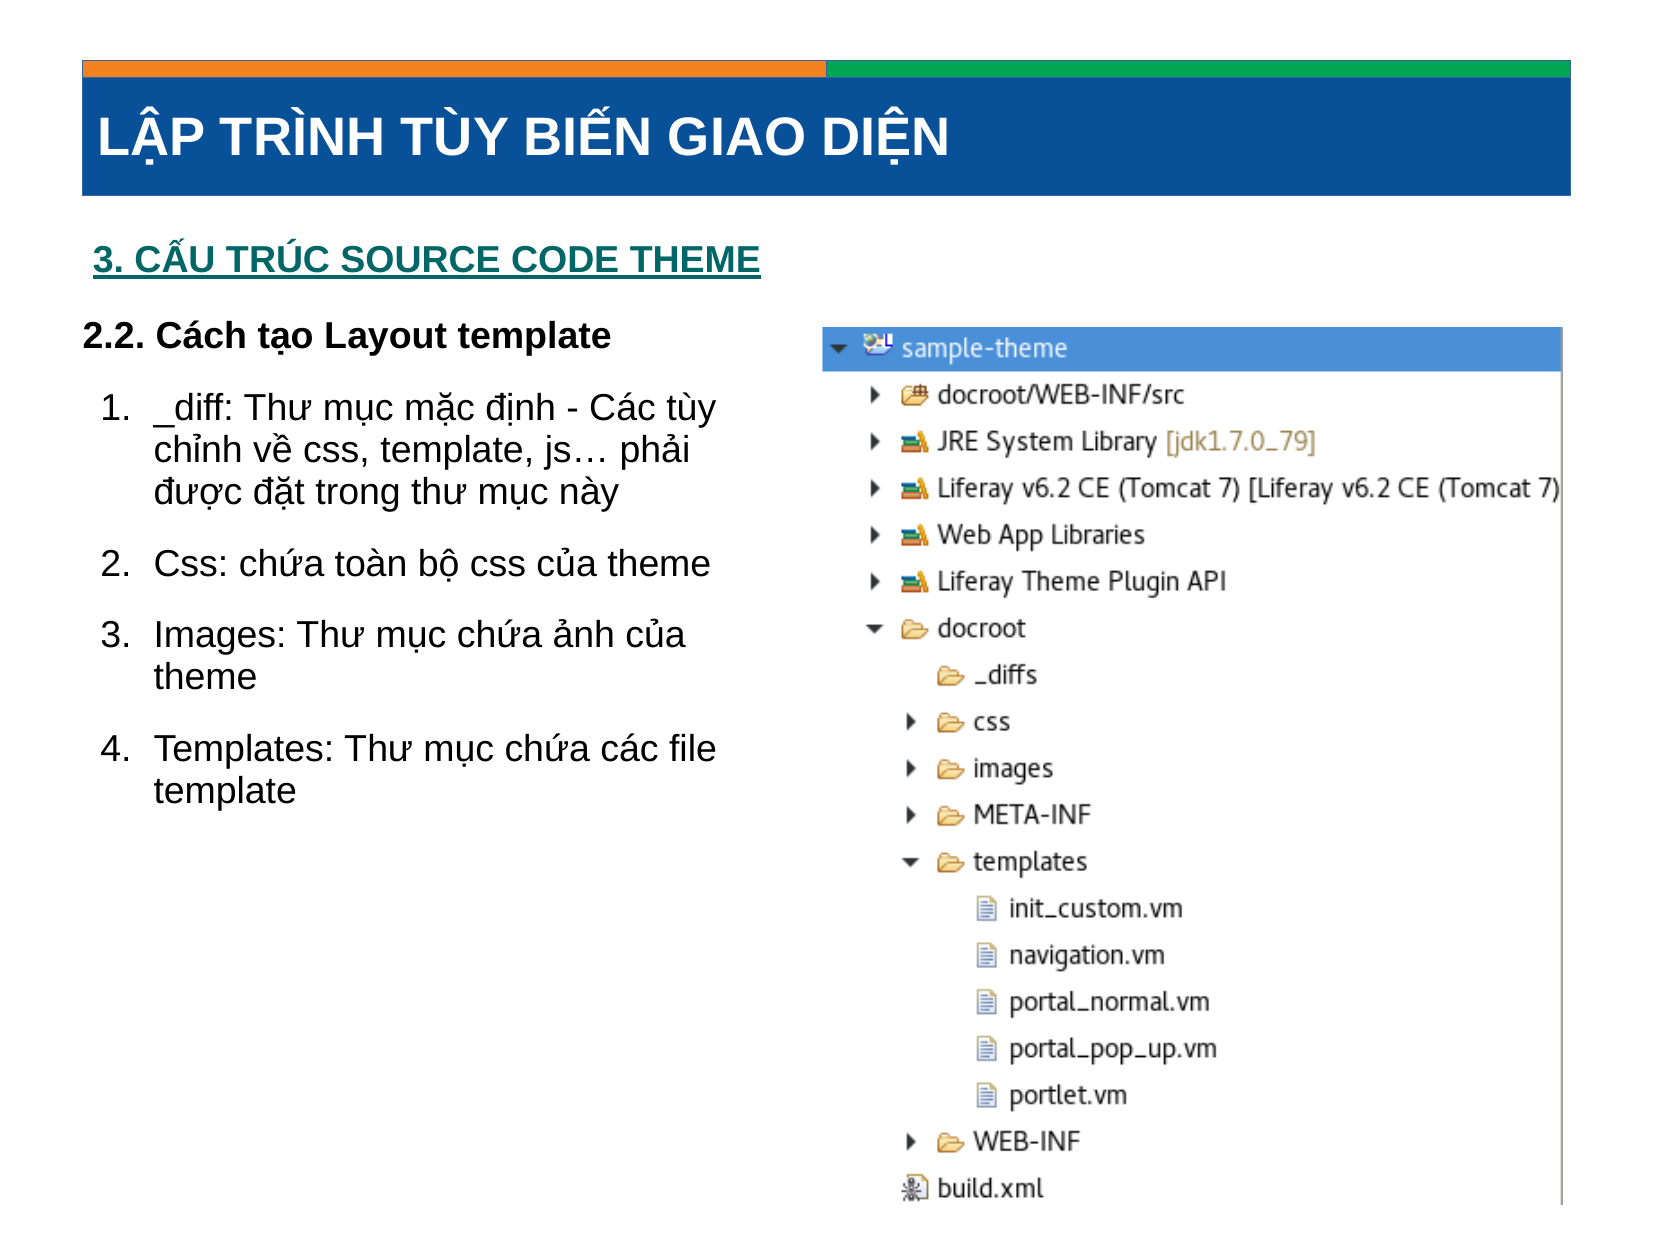

LẬP TRÌNH TÙY BIẾN GIAO DIỆN
3. CẤU TRÚC SOURCE CODE THEME
2.2. Cách tạo Layout template
_diff: Thư mục mặc định - Các tùy chỉnh về css, template, js… phải được đặt trong thư mục này
Css: chứa toàn bộ css của theme
Images: Thư mục chứa ảnh của theme
Templates: Thư mục chứa các file template
#